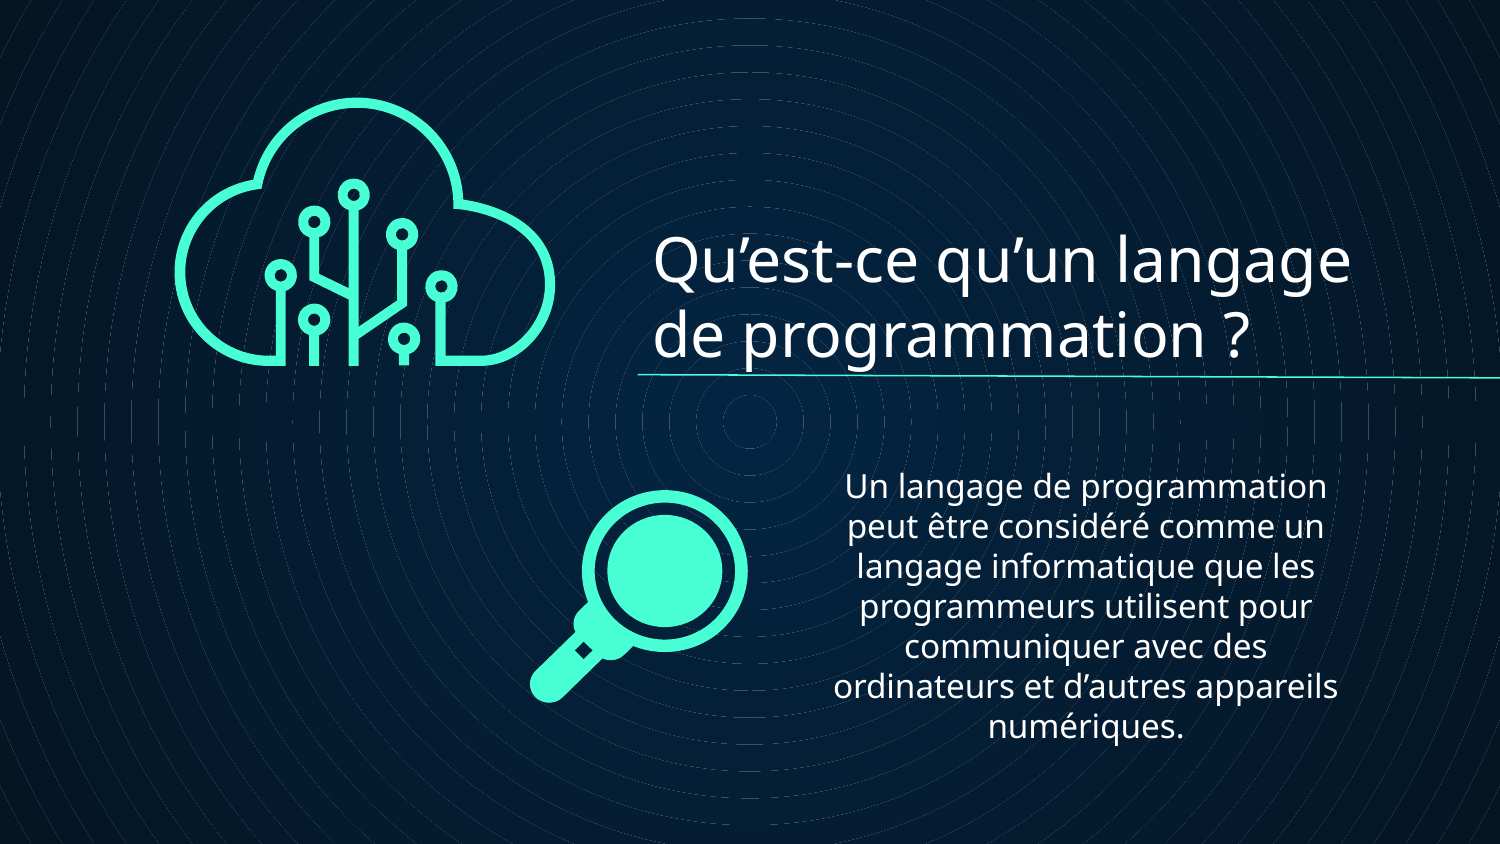

# Qu’est-ce qu’un langage de programmation ?
Un langage de programmation peut être considéré comme un langage informatique que les programmeurs utilisent pour communiquer avec des ordinateurs et d’autres appareils numériques.